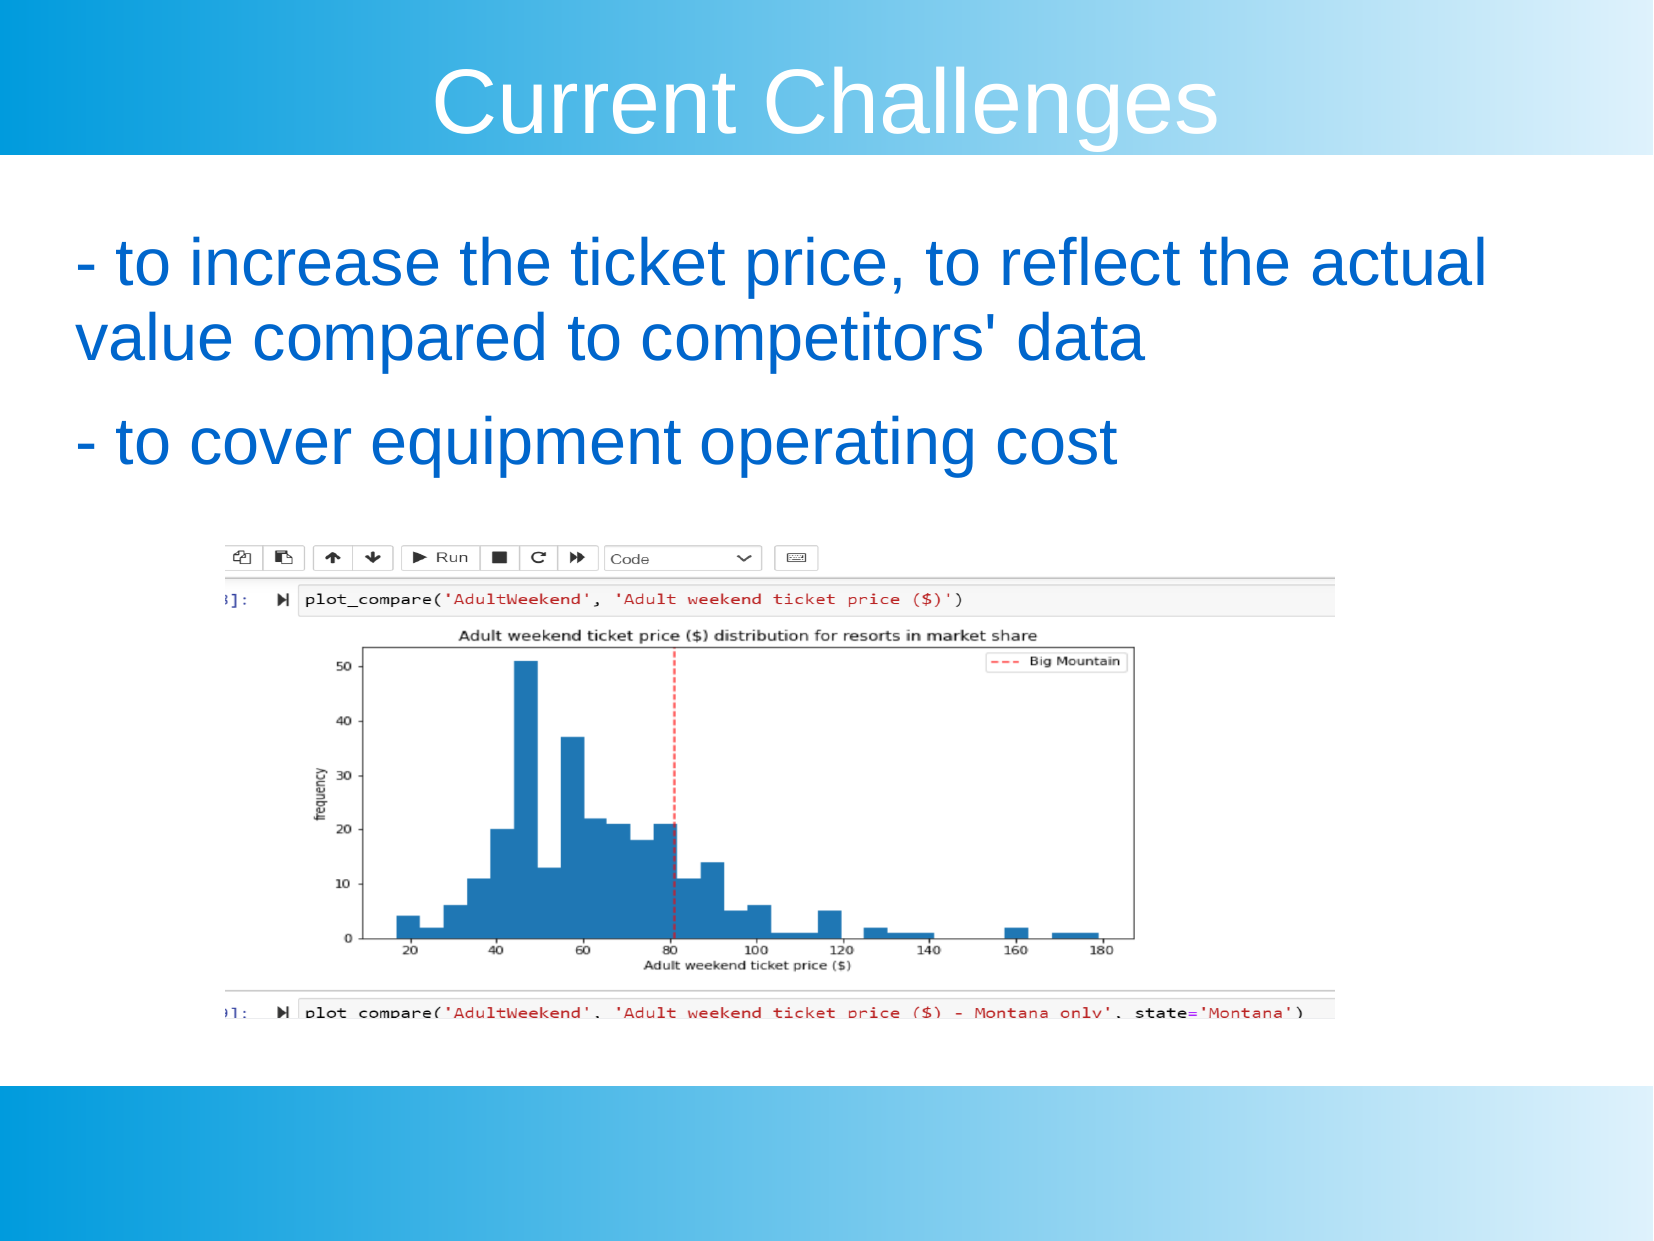

# Current Challenges
- to increase the ticket price, to reflect the actual value compared to competitors' data
- to cover equipment operating cost